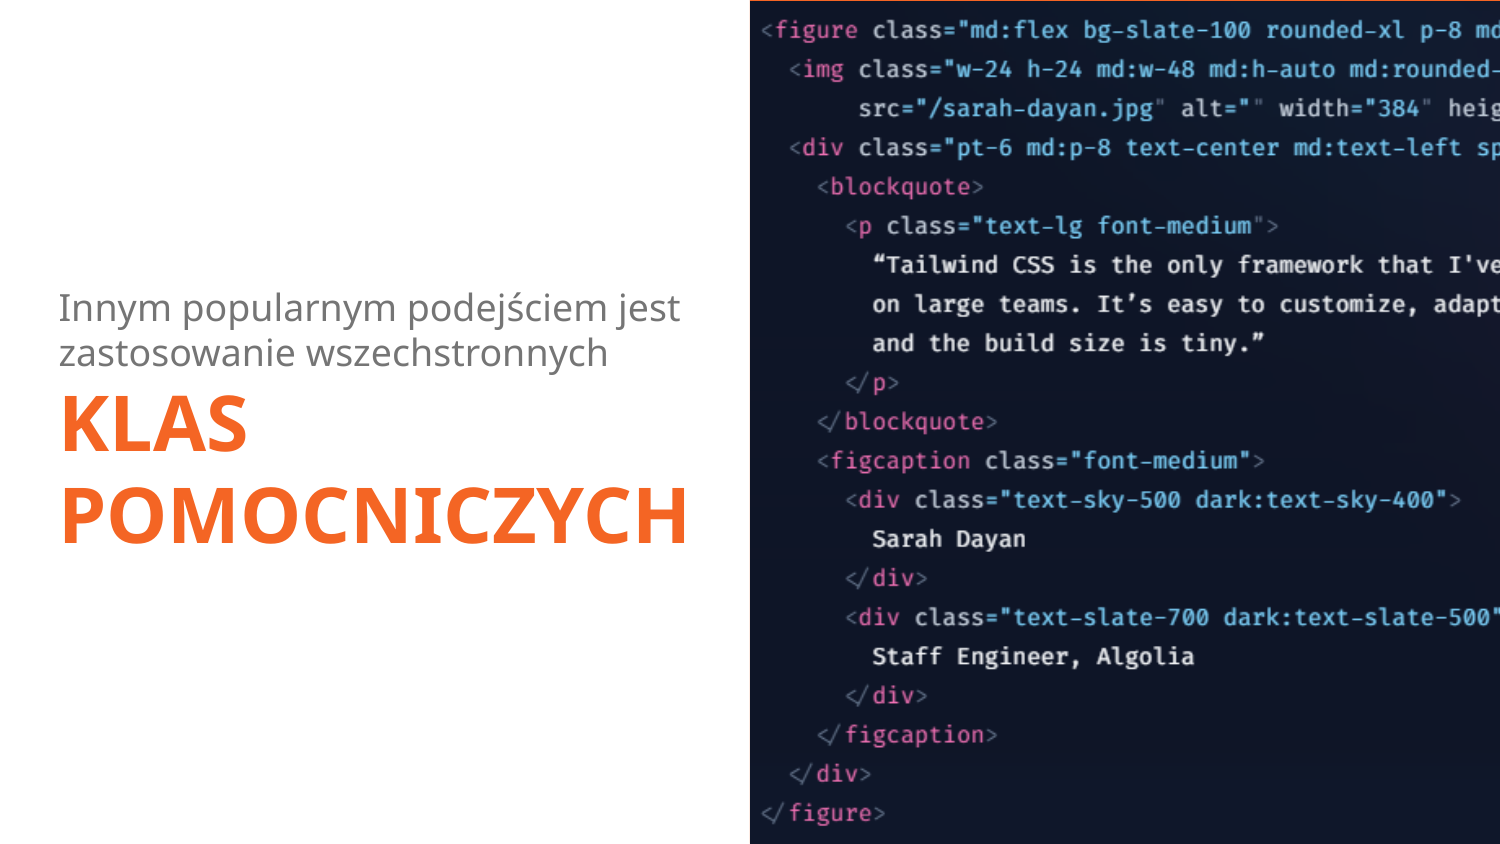

# Innym popularnym podejściem jest zastosowanie wszechstronnych KLAS POMOCNICZYCH